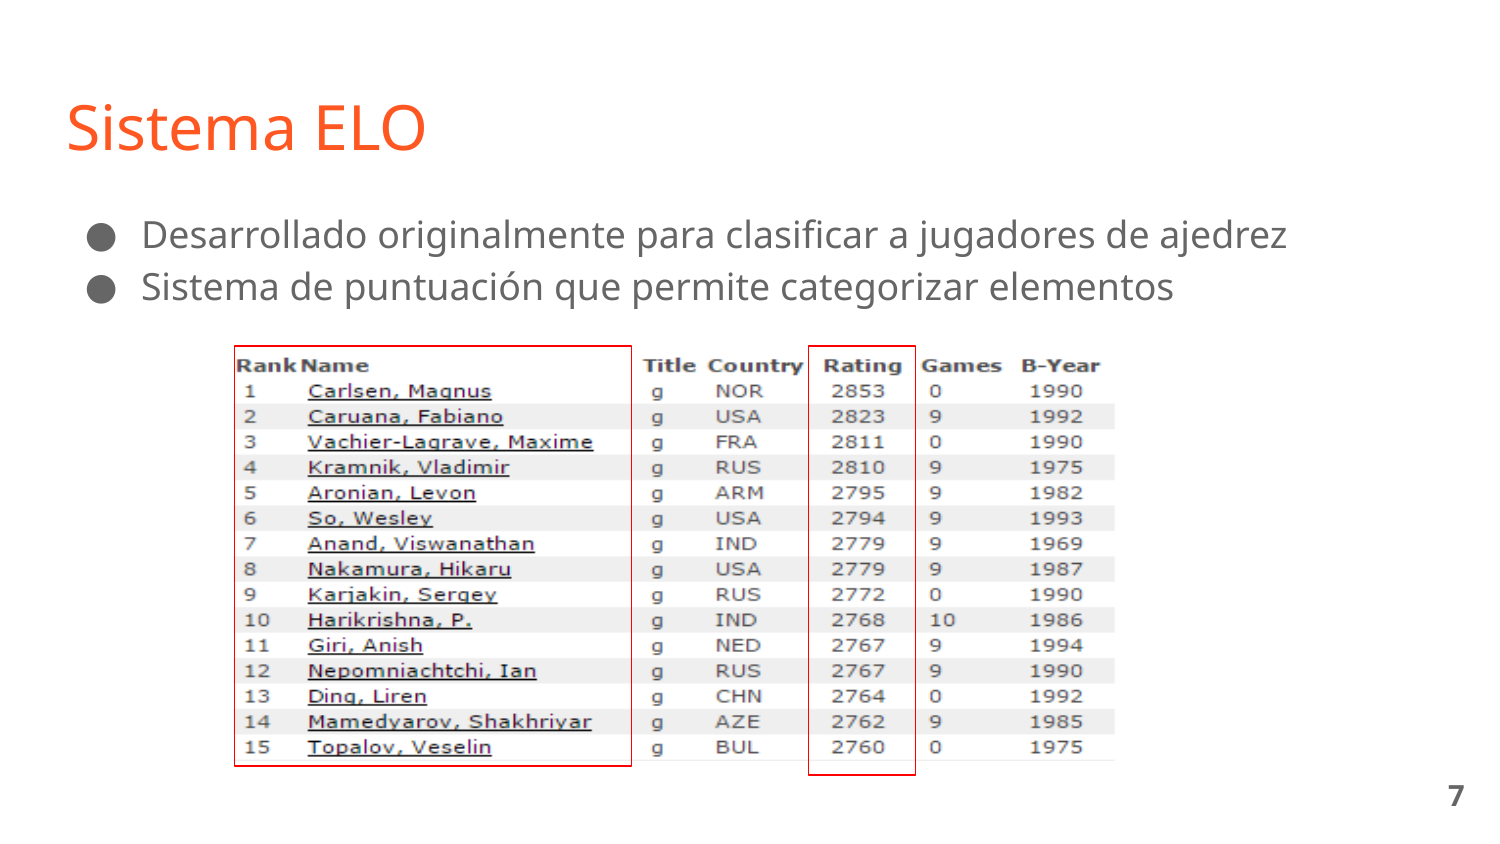

# Sistema ELO
Desarrollado originalmente para clasificar a jugadores de ajedrez
Sistema de puntuación que permite categorizar elementos